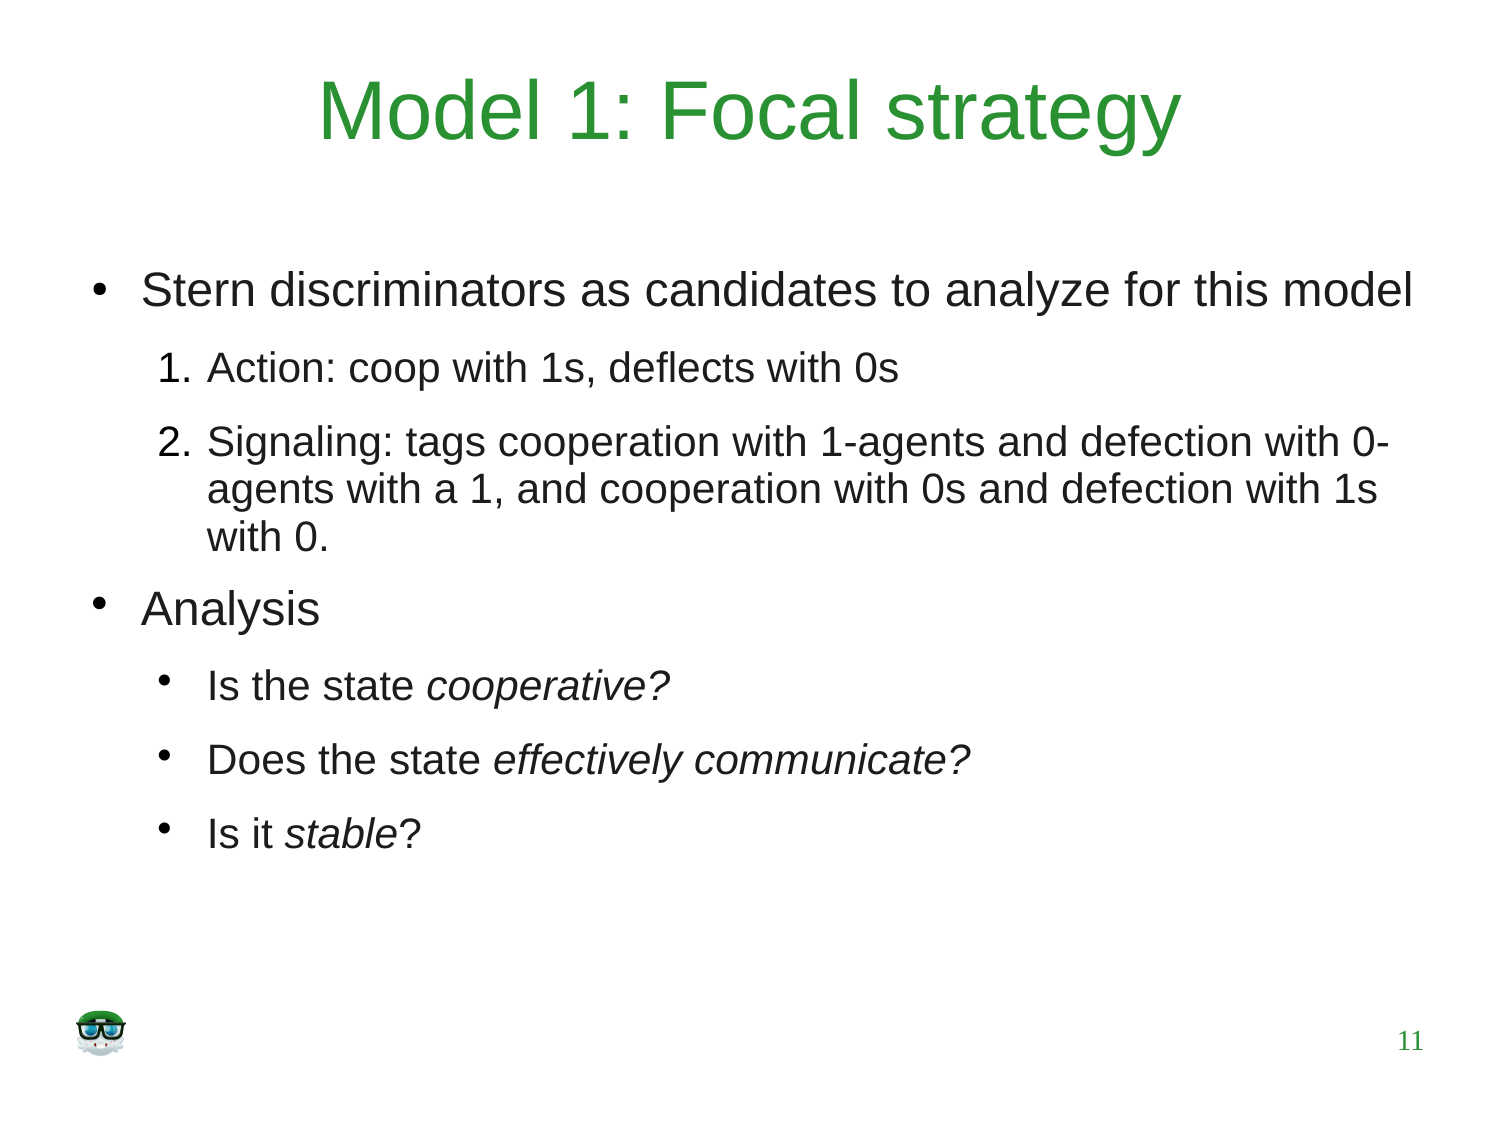

# Model 1: Focal strategy
Stern discriminators as candidates to analyze for this model
Action: coop with 1s, deflects with 0s
Signaling: tags cooperation with 1-agents and defection with 0-agents with a 1, and cooperation with 0s and defection with 1s with 0.
Analysis
Is the state cooperative?
Does the state effectively communicate?
Is it stable?
11